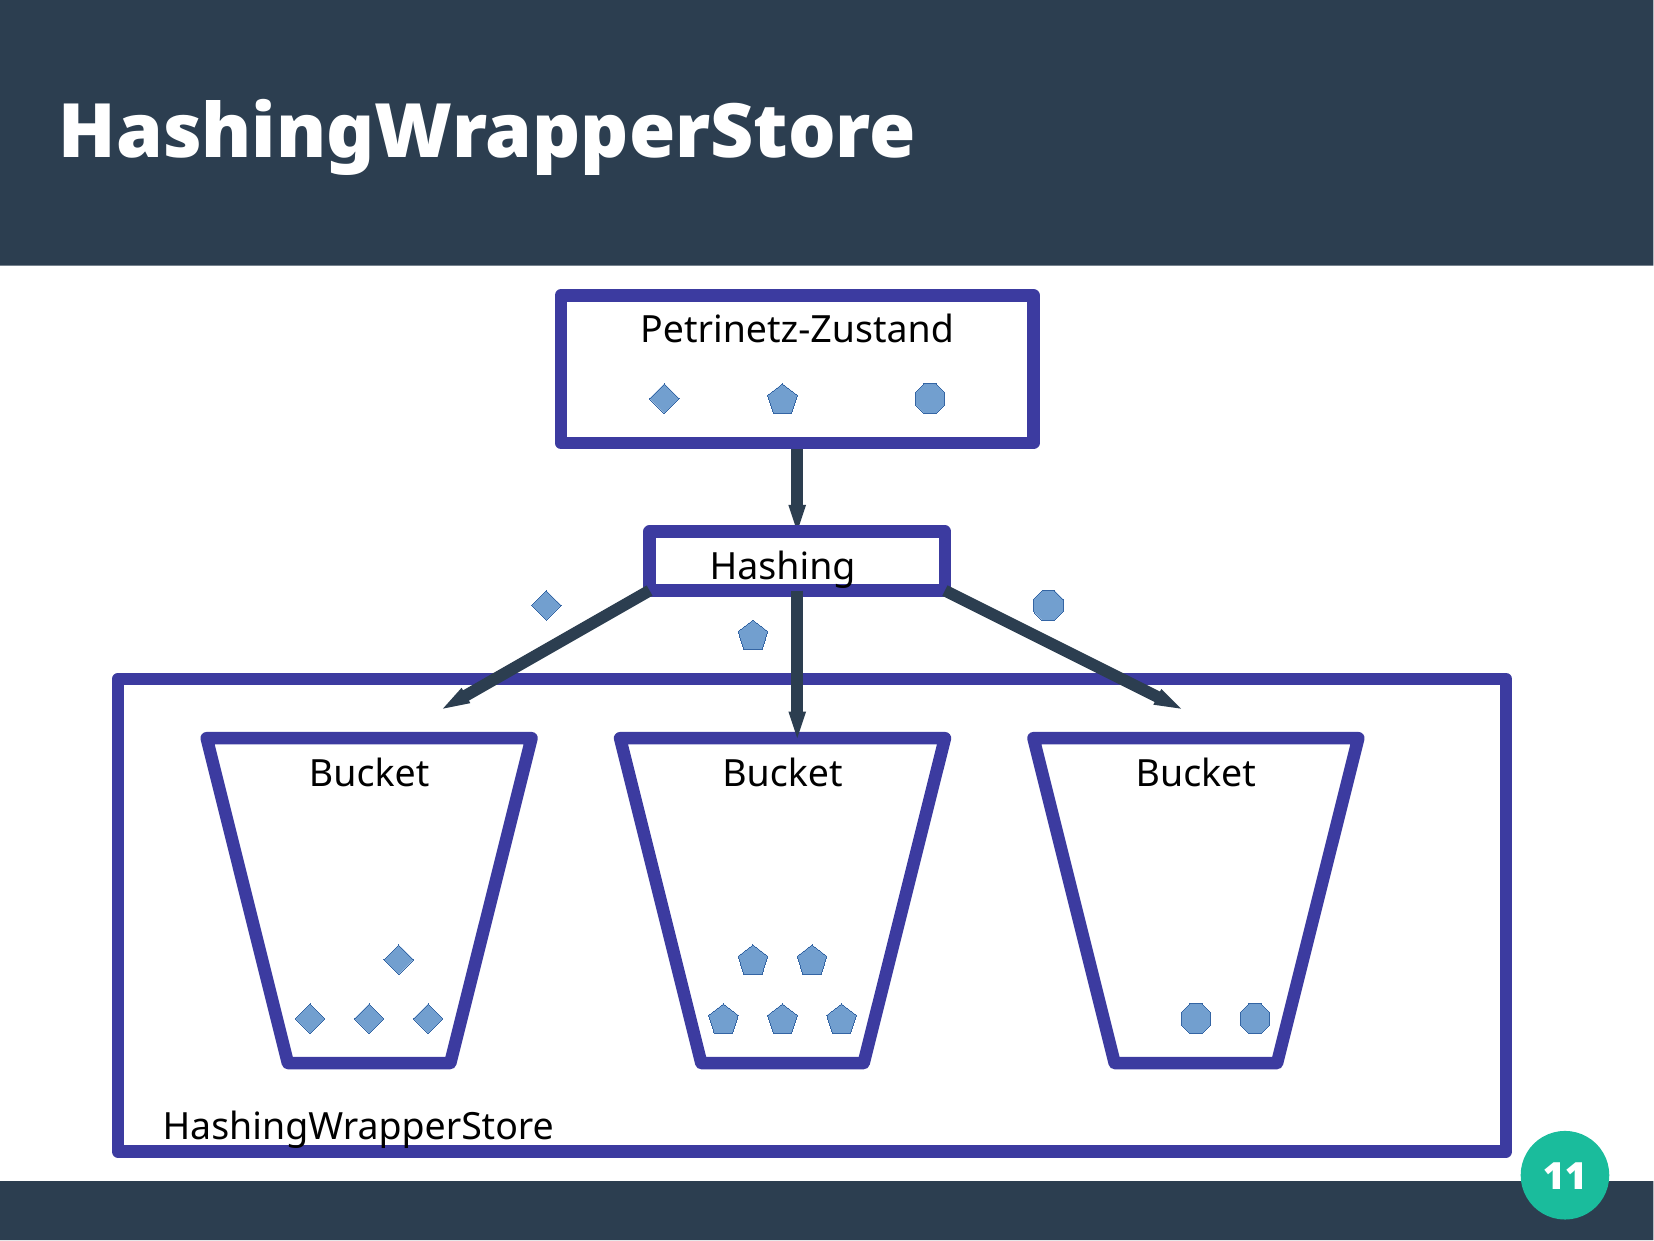

# HashingWrapperStore
Petrinetz-Zustand
Hashing
Bucket
Bucket
Bucket
HashingWrapperStore
11